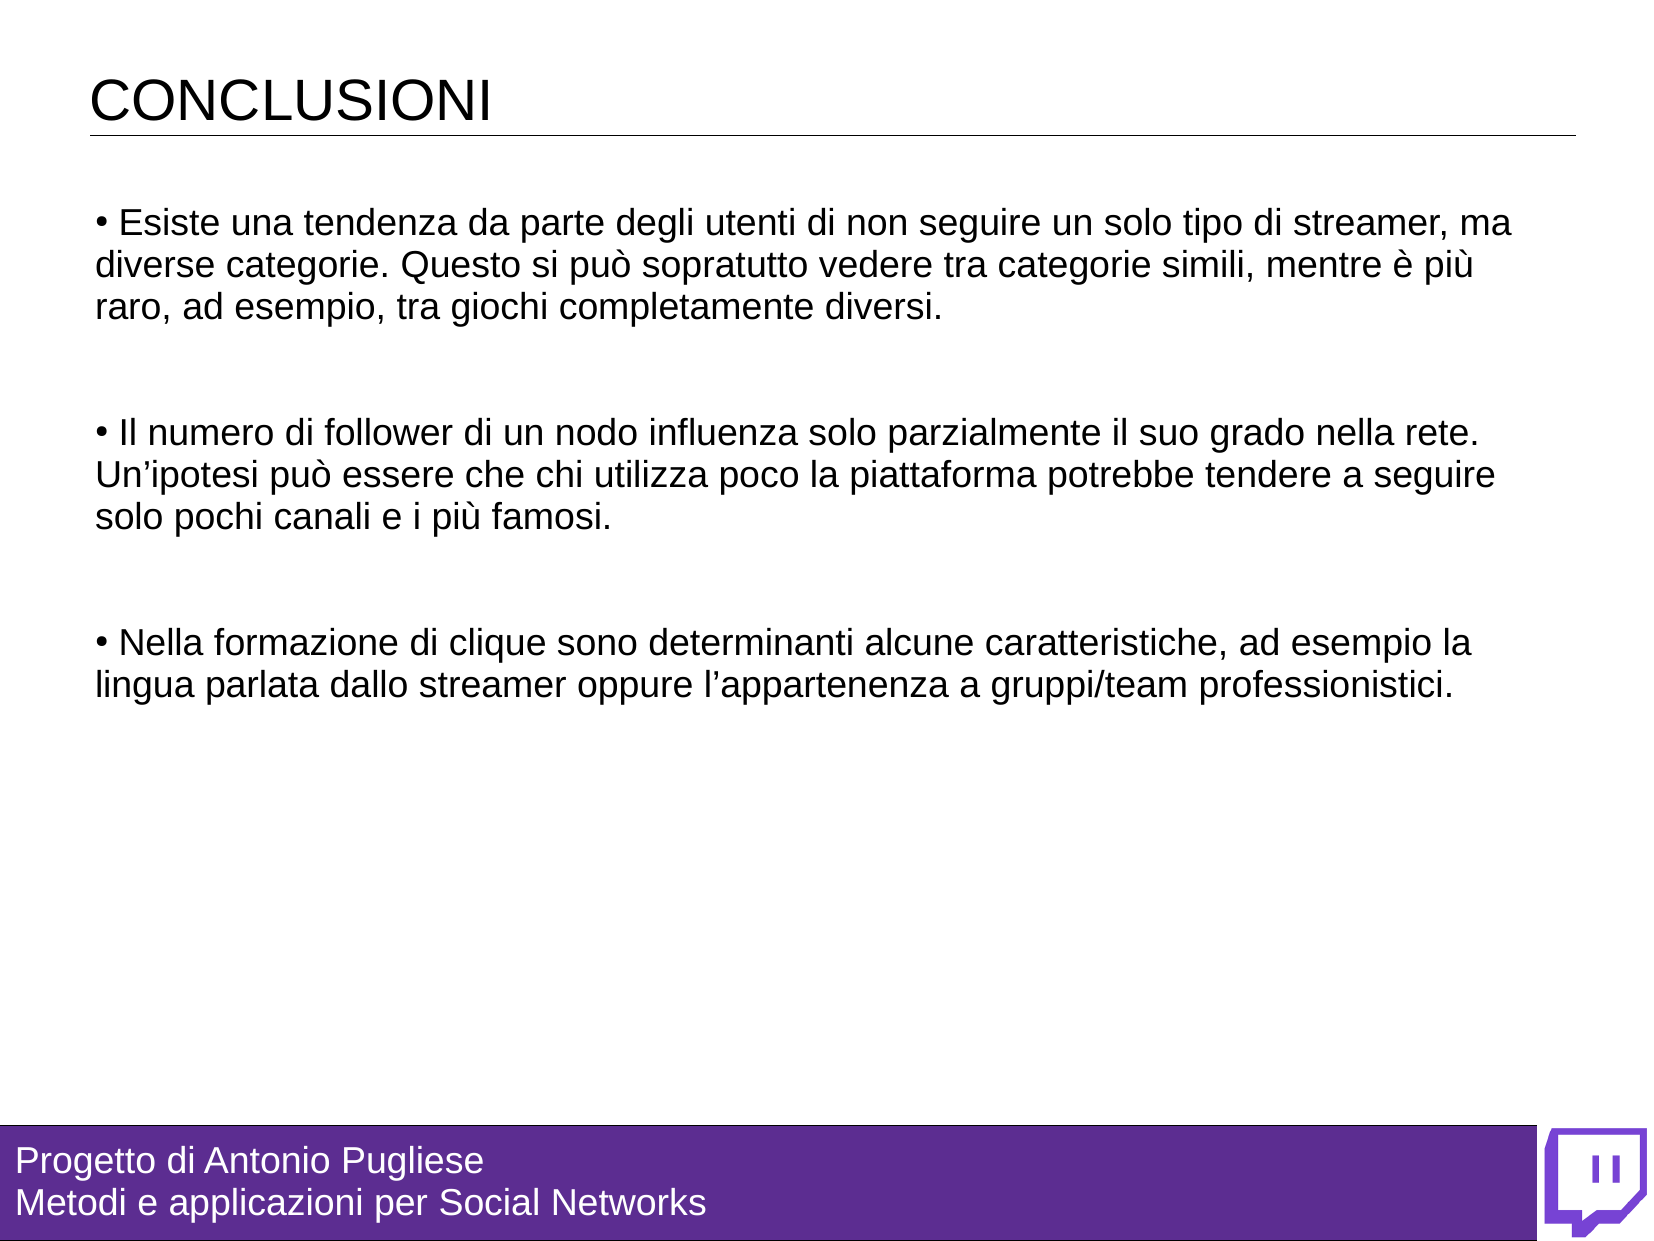

CONCLUSIONI
 Esiste una tendenza da parte degli utenti di non seguire un solo tipo di streamer, ma diverse categorie. Questo si può sopratutto vedere tra categorie simili, mentre è più raro, ad esempio, tra giochi completamente diversi.
 Il numero di follower di un nodo influenza solo parzialmente il suo grado nella rete. Un’ipotesi può essere che chi utilizza poco la piattaforma potrebbe tendere a seguire solo pochi canali e i più famosi.
 Nella formazione di clique sono determinanti alcune caratteristiche, ad esempio la lingua parlata dallo streamer oppure l’appartenenza a gruppi/team professionistici.
Progetto di Antonio Pugliese
Metodi e applicazioni per Social Networks